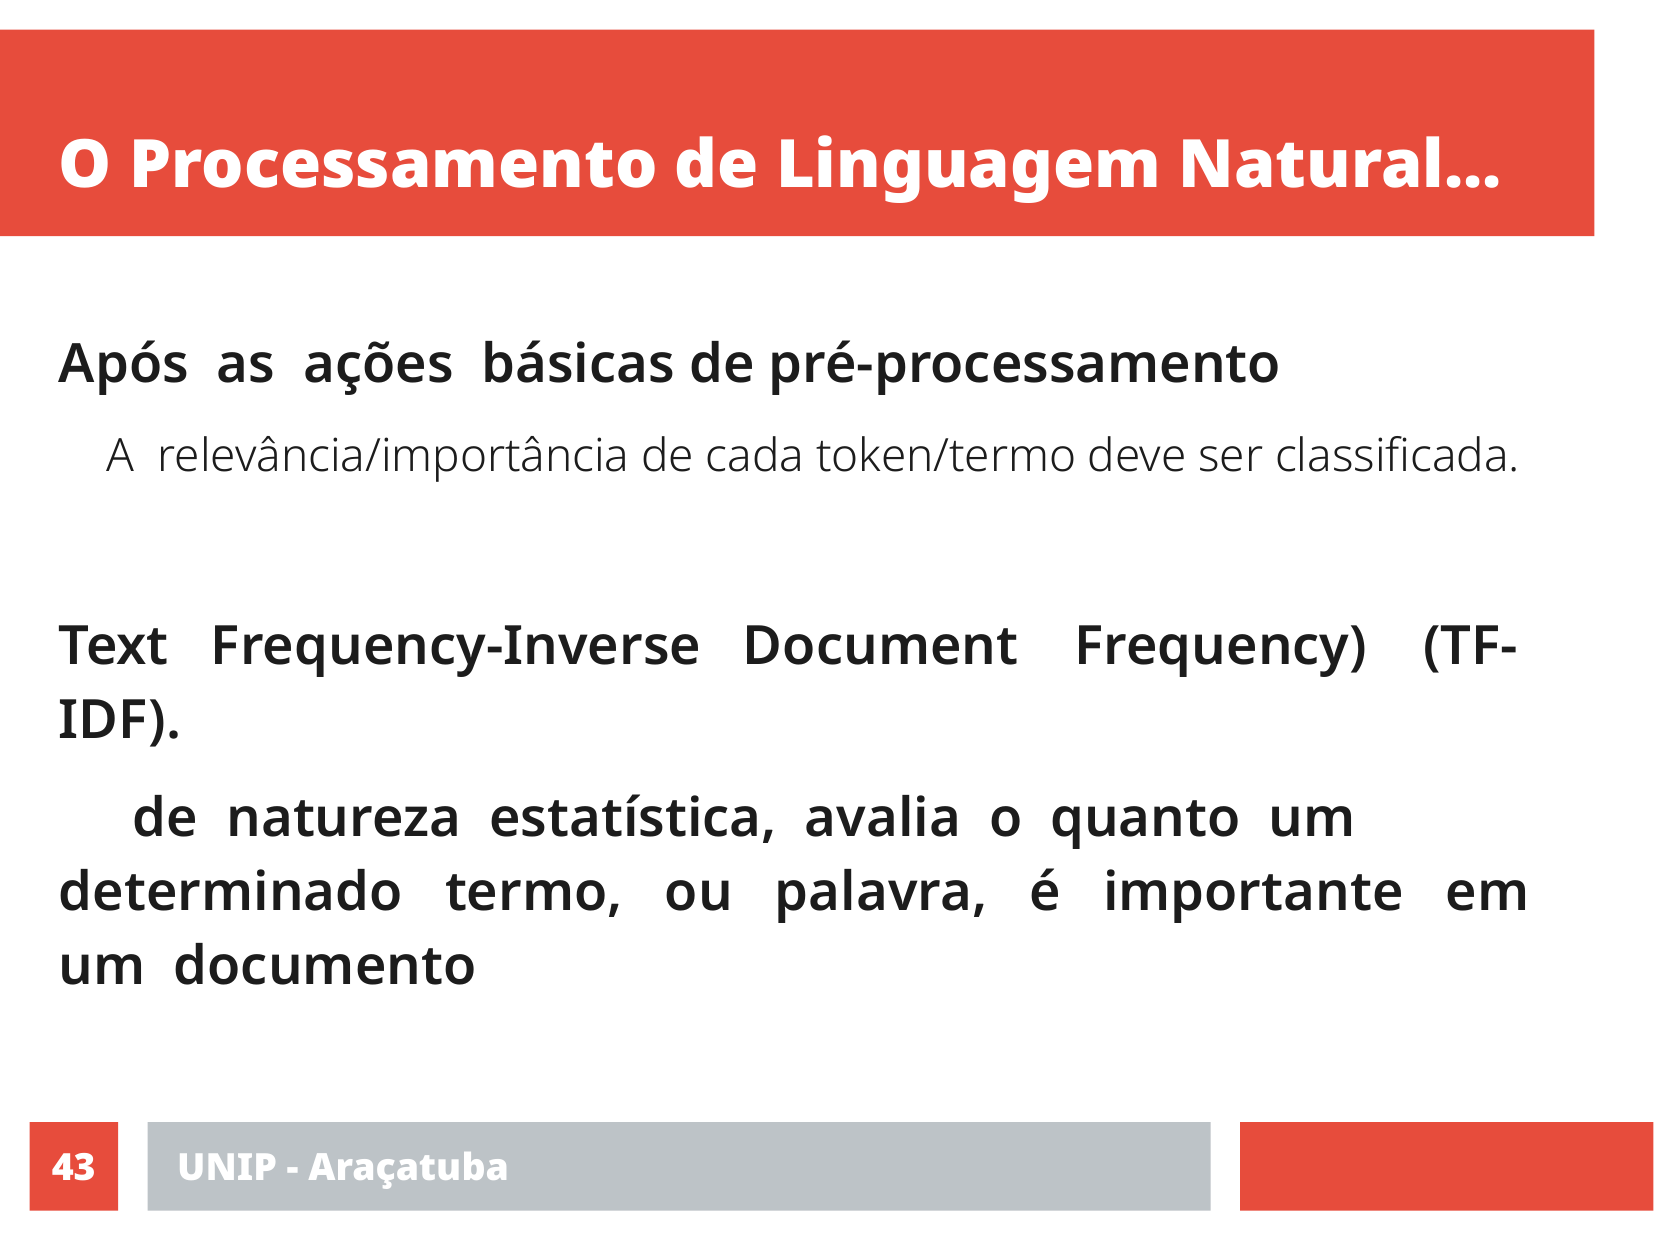

# O Processamento de Linguagem Natural...
Após as ações básicas de pré-processamento
A relevância/importância de cada token/termo deve ser classificada.
Text Frequency-Inverse Document Frequency) (TF-IDF).
 	de natureza estatística, avalia o quanto um determinado termo, ou palavra, é importante em um documento
43
UNIP - Araçatuba